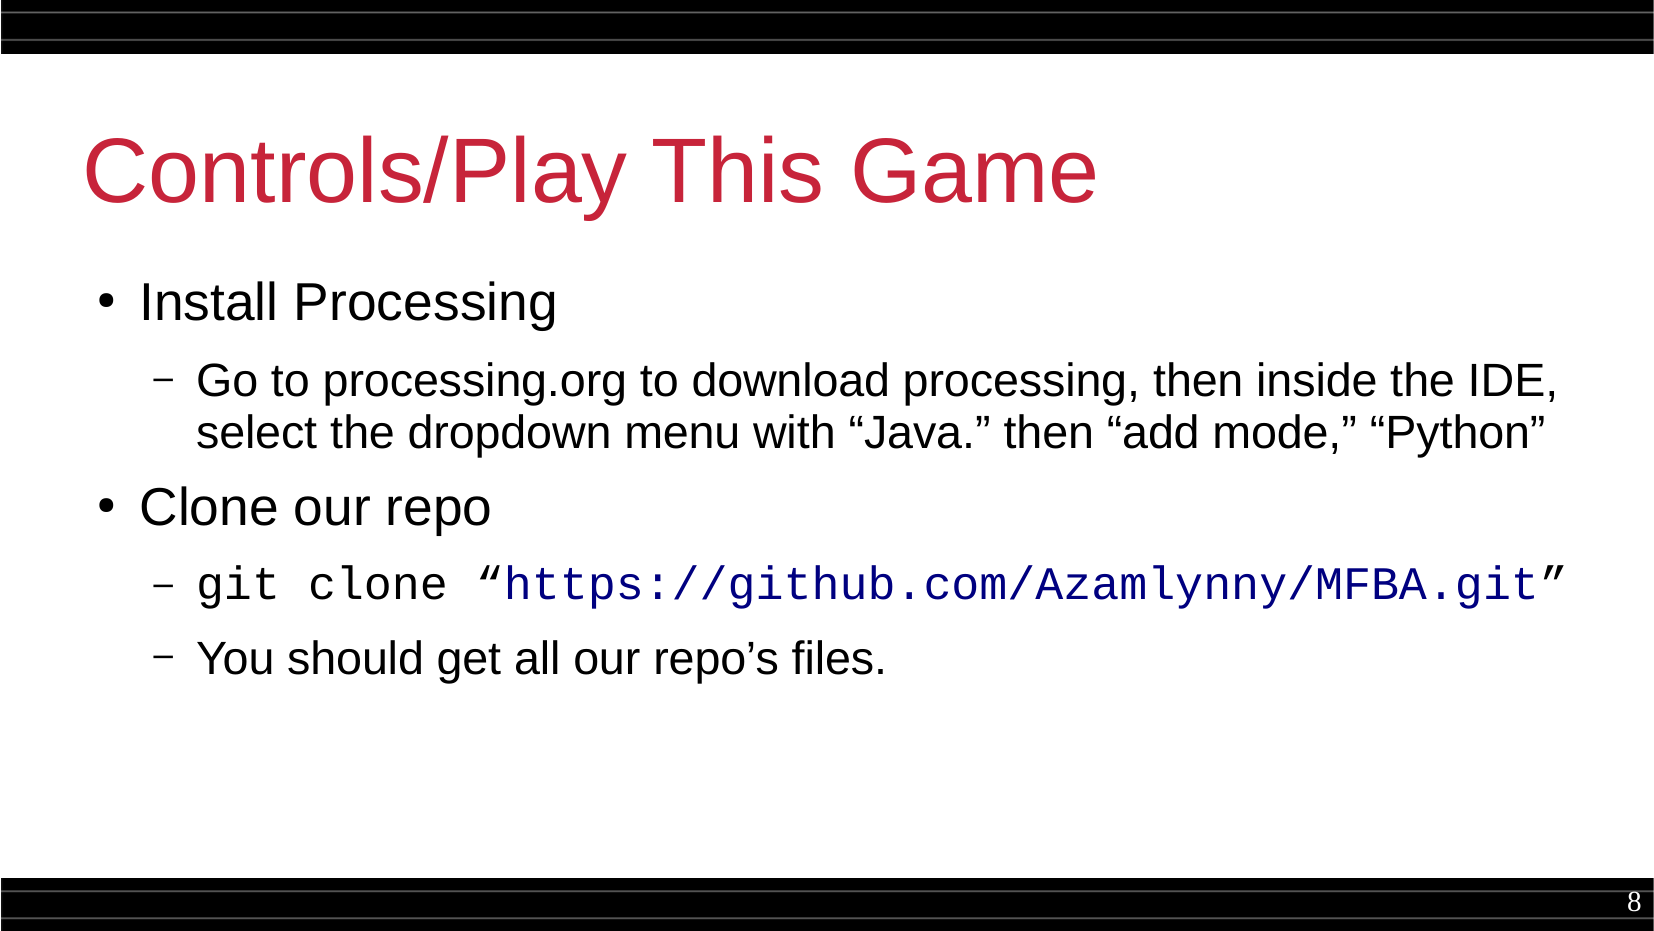

# Controls/Play This Game
Install Processing
Go to processing.org to download processing, then inside the IDE, select the dropdown menu with “Java.” then “add mode,” “Python”
Clone our repo
git clone “https://github.com/Azamlynny/MFBA.git”
You should get all our repo’s files.